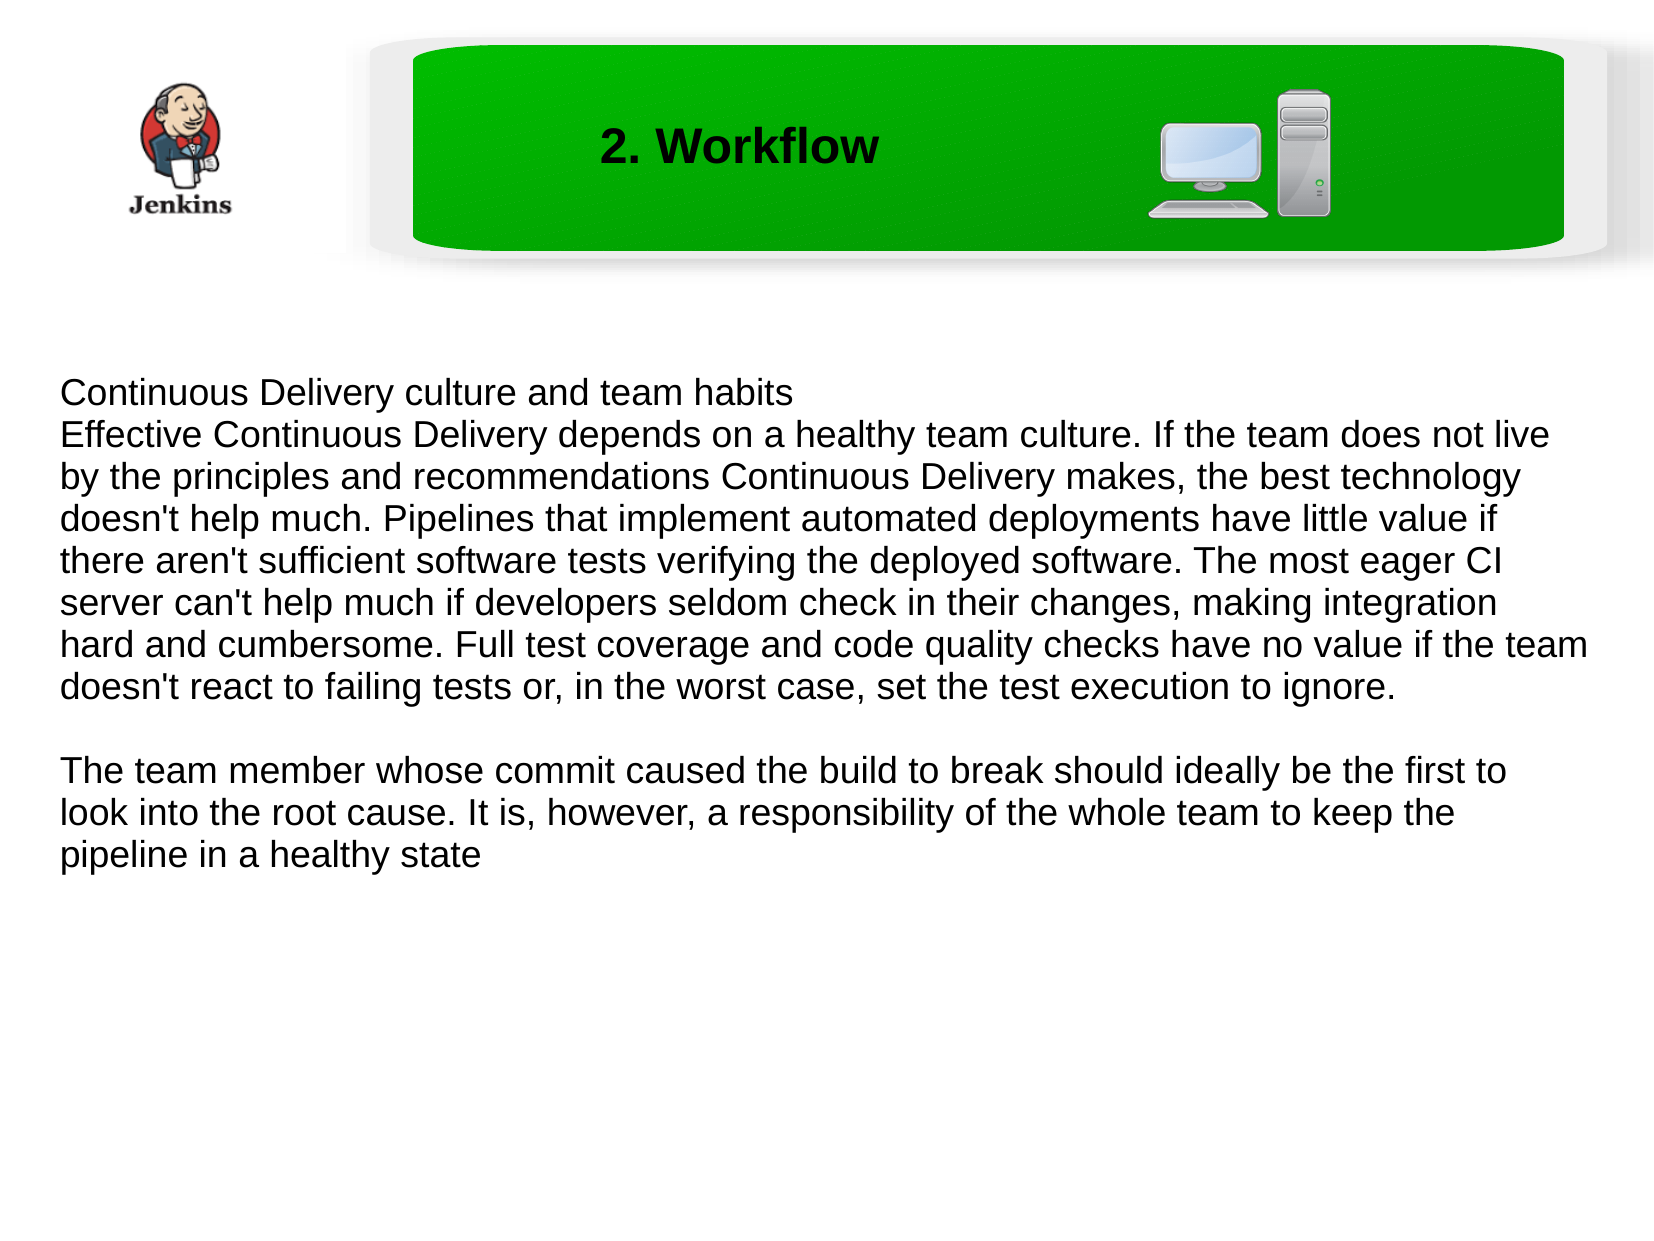

2. Workflow
Continuous Delivery culture and team habits
Effective Continuous Delivery depends on a healthy team culture. If the team does not live
by the principles and recommendations Continuous Delivery makes, the best technology
doesn't help much. Pipelines that implement automated deployments have little value if
there aren't sufficient software tests verifying the deployed software. The most eager CI
server can't help much if developers seldom check in their changes, making integration
hard and cumbersome. Full test coverage and code quality checks have no value if the team
doesn't react to failing tests or, in the worst case, set the test execution to ignore.
The team member whose commit caused the build to break should ideally be the first to
look into the root cause. It is, however, a responsibility of the whole team to keep the
pipeline in a healthy state